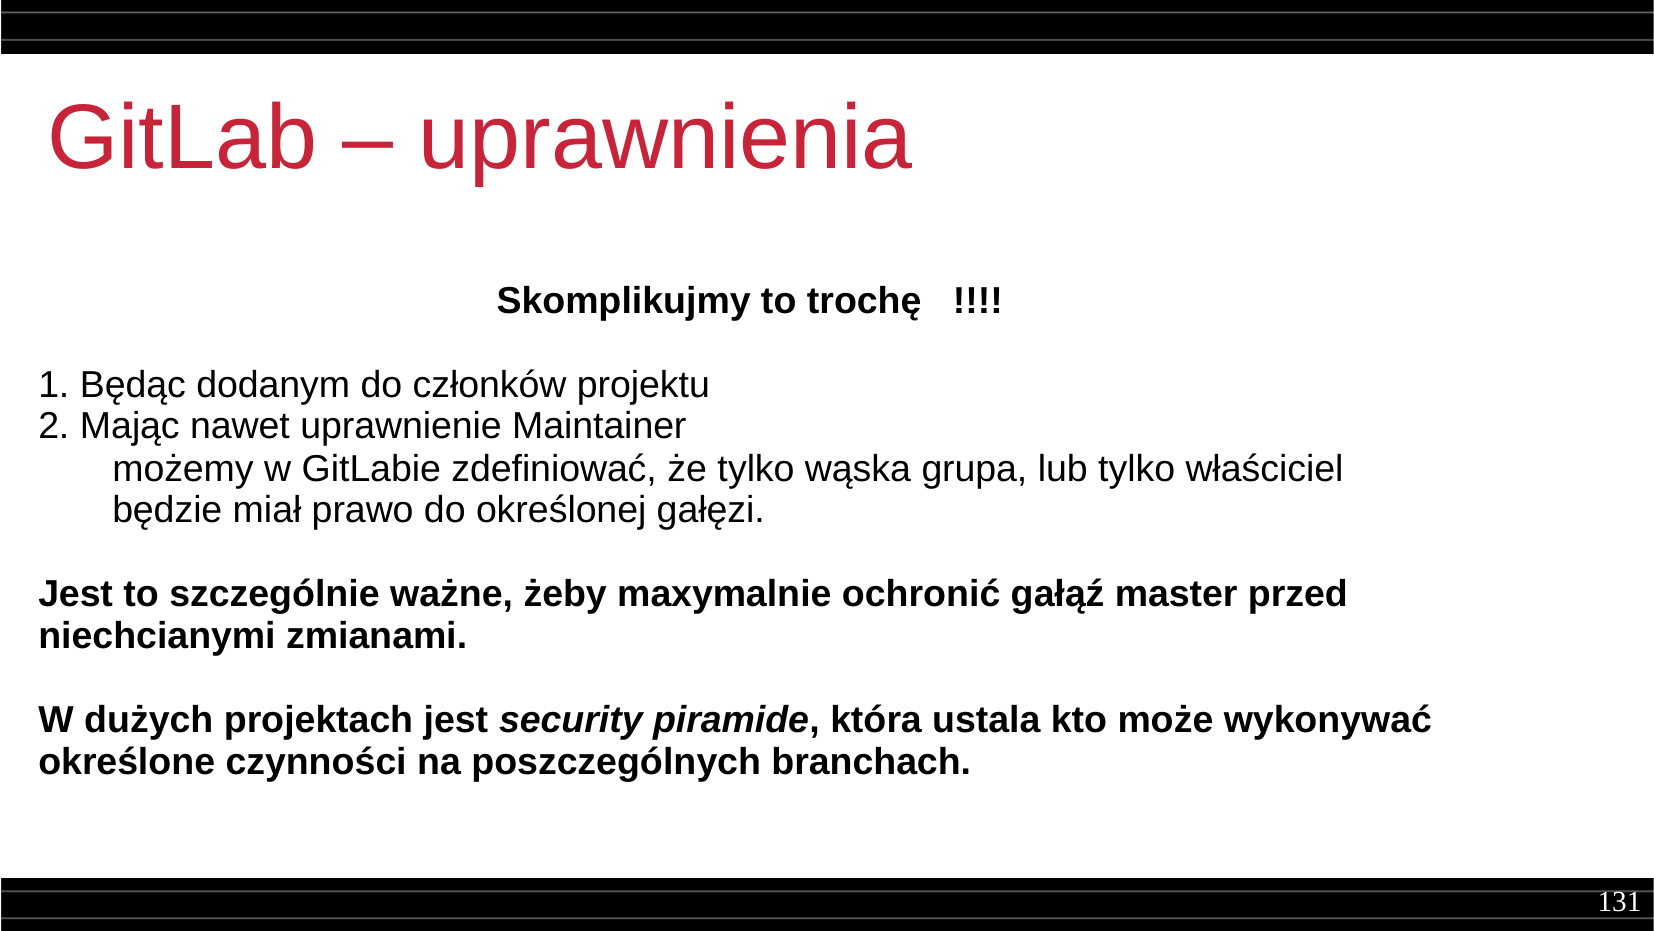

# GitLab – uprawnienia
Skomplikujmy to trochę !!!!
1. Będąc dodanym do członków projektu
2. Mając nawet uprawnienie Maintainer
	możemy w GitLabie zdefiniować, że tylko wąska grupa, lub tylko właściciel 			będzie miał prawo do określonej gałęzi.
Jest to szczególnie ważne, żeby maxymalnie ochronić gałąź master przed niechcianymi zmianami.
W dużych projektach jest security piramide, która ustala kto może wykonywać określone czynności na poszczególnych branchach.